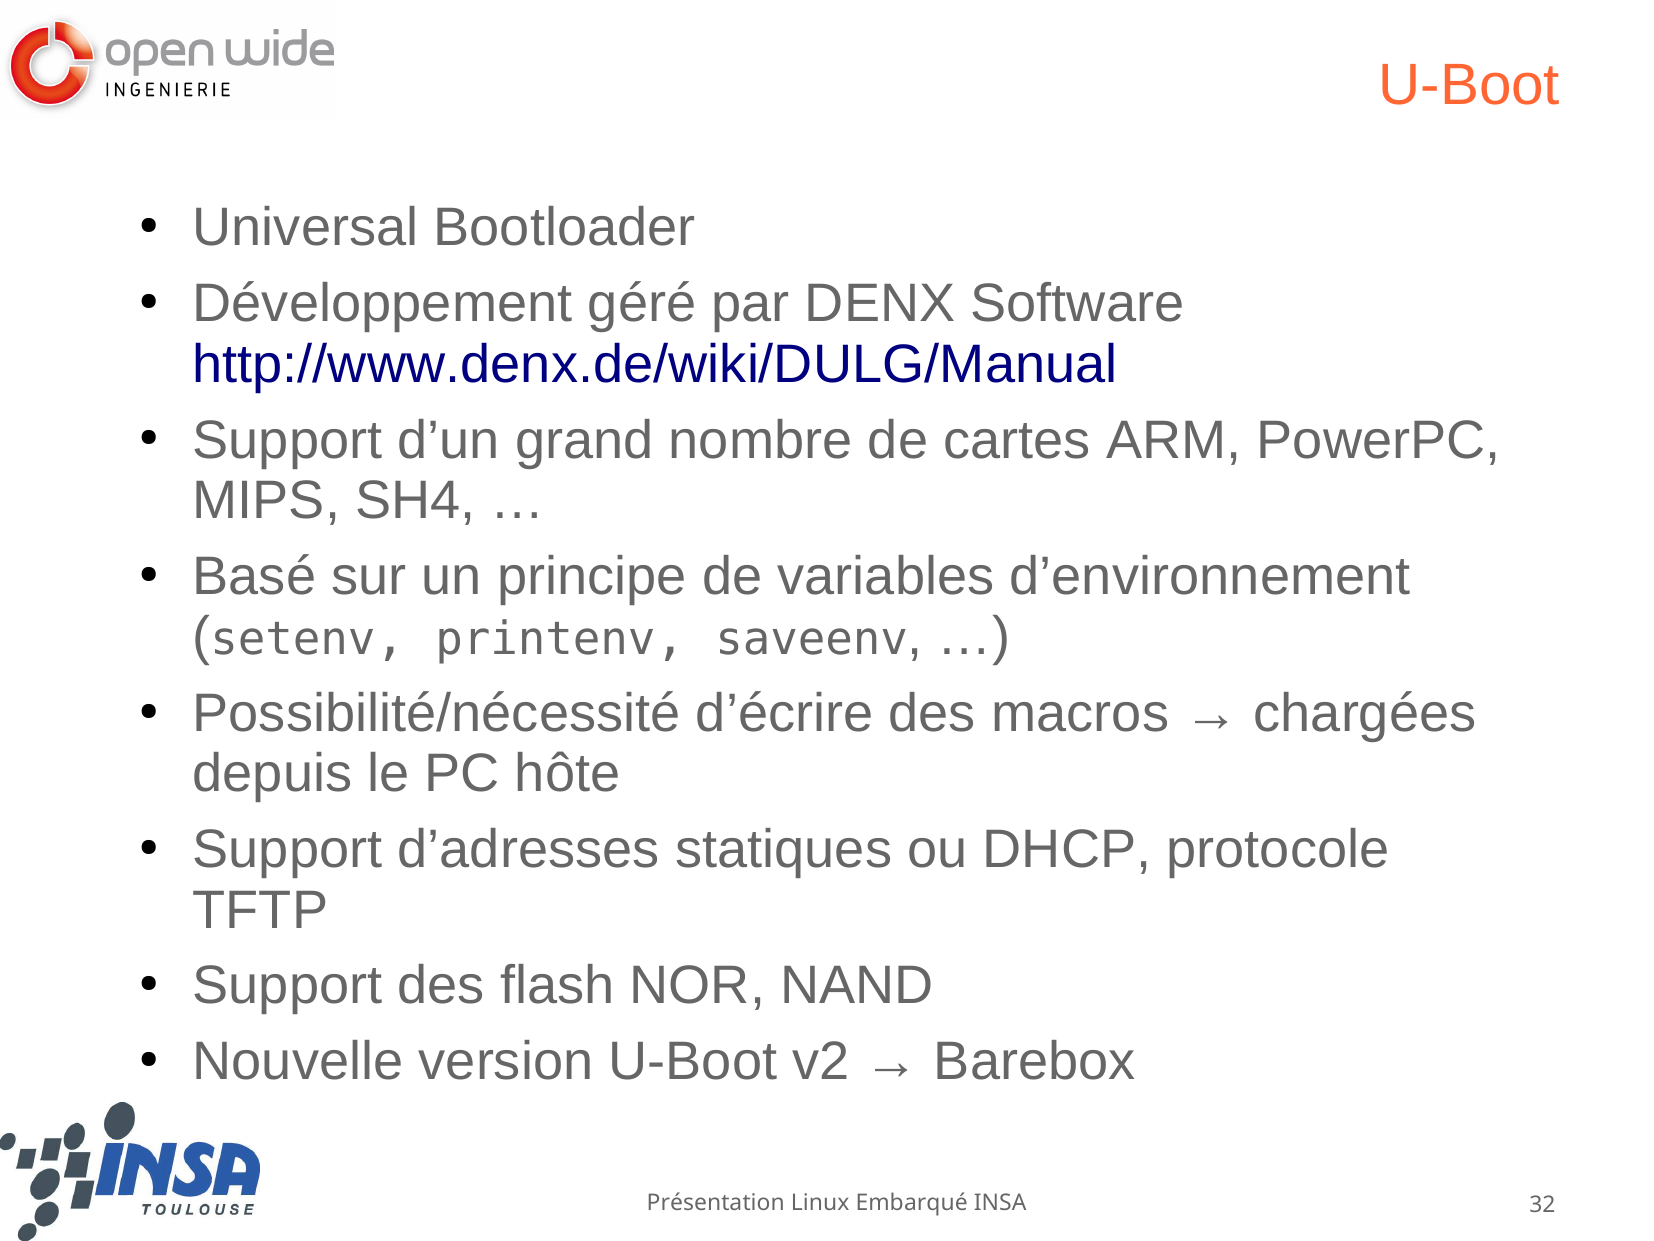

# U-Boot
Universal Bootloader
Développement géré par DENX Softwarehttp://www.denx.de/wiki/DULG/Manual
Support d’un grand nombre de cartes ARM, PowerPC, MIPS, SH4, …
Basé sur un principe de variables d’environnement (setenv, printenv, saveenv, …)
Possibilité/nécessité d’écrire des macros → chargées depuis le PC hôte
Support d’adresses statiques ou DHCP, protocole TFTP
Support des flash NOR, NAND
Nouvelle version U-Boot v2 → Barebox